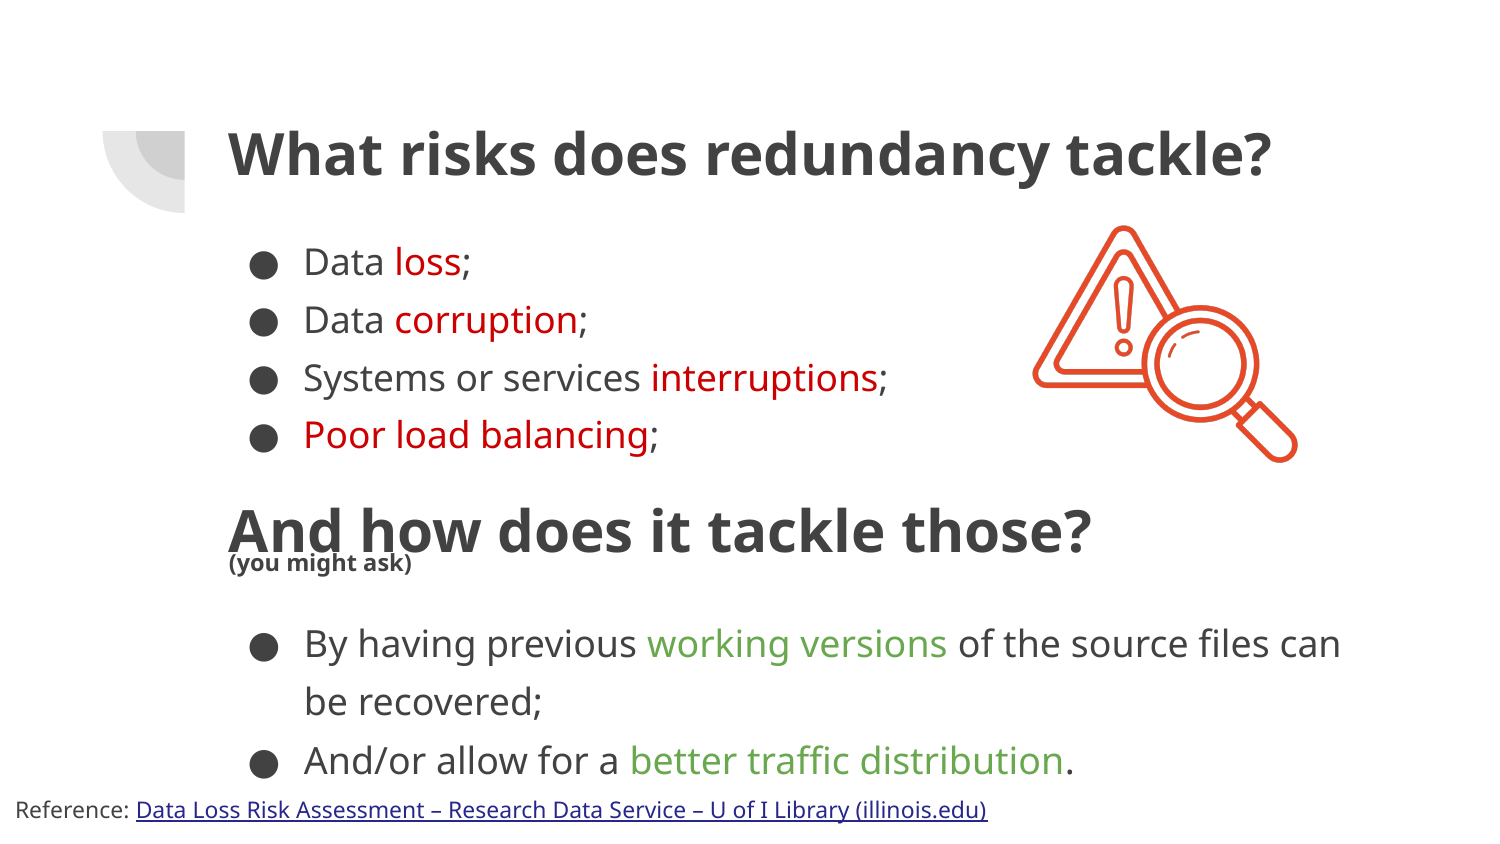

# What risks does redundancy tackle?
Data loss;
Data corruption;
Systems or services interruptions;
Poor load balancing;
And how does it tackle those?
(you might ask)
By having previous working versions of the source files can be recovered;
And/or allow for a better traffic distribution.
Reference: Data Loss Risk Assessment – Research Data Service – U of I Library (illinois.edu)